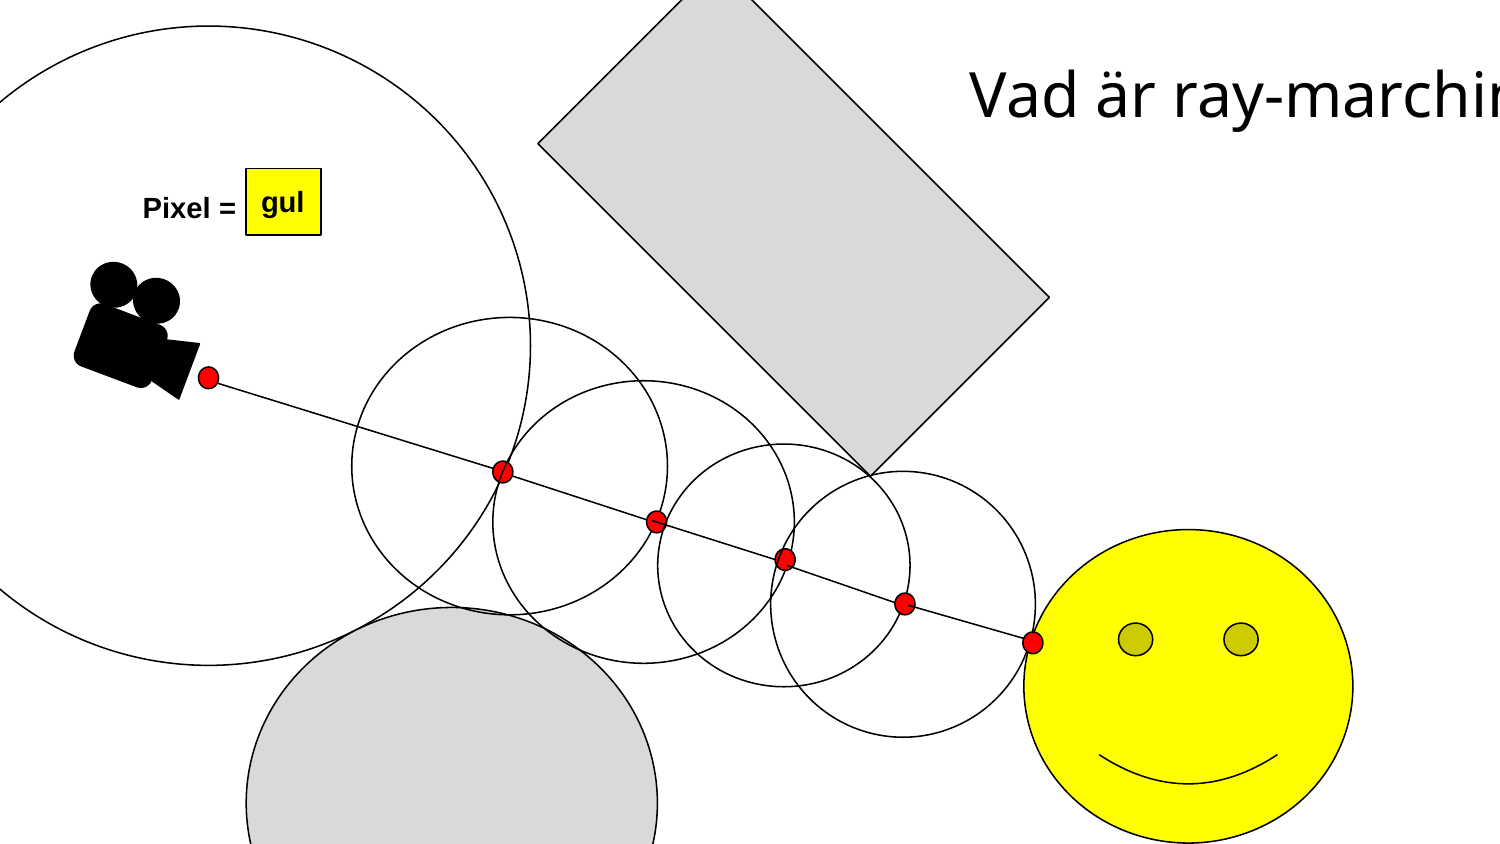

# Vad är ray-marching?
gul
Pixel =